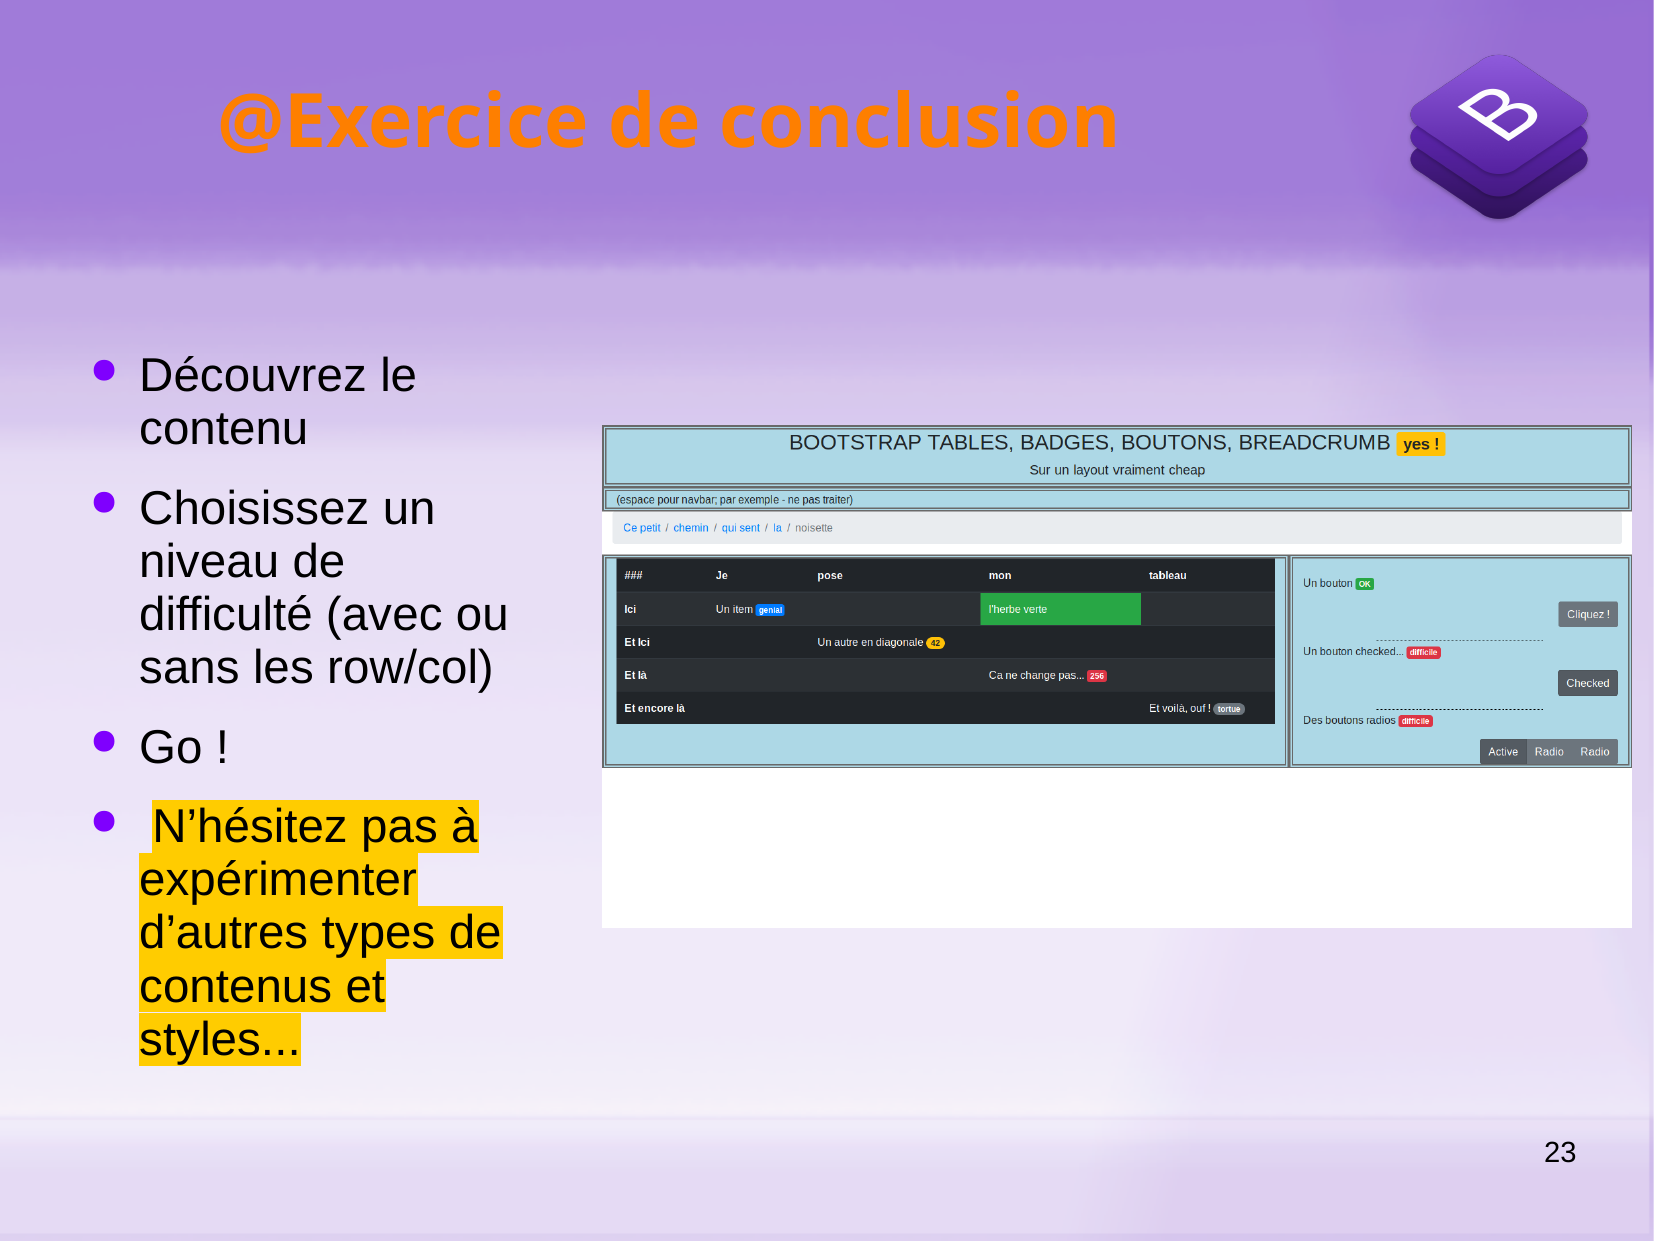

@Exercice de conclusion
# Découvrez le contenu
Choisissez un niveau de difficulté (avec ou sans les row/col)
Go !
 N’hésitez pas à expérimenter d’autres types de contenus et styles...
23